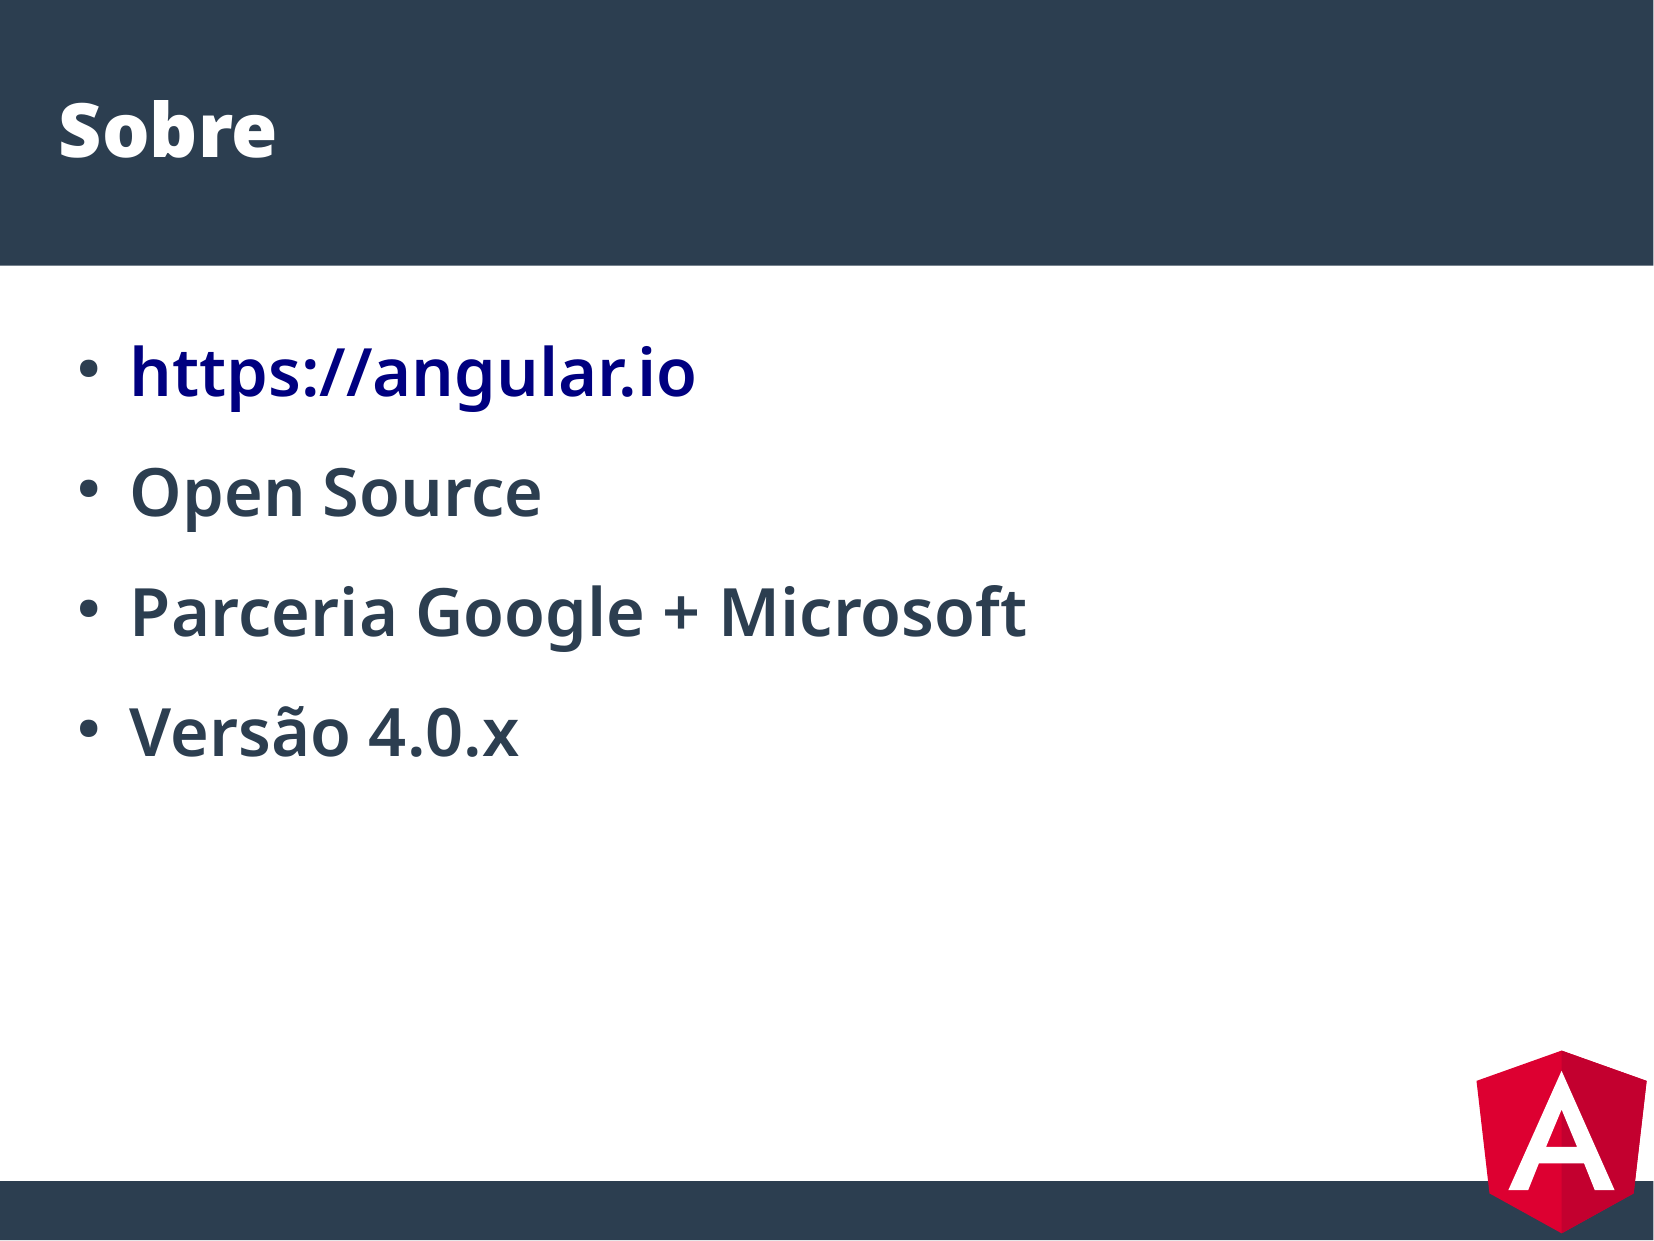

# Sobre
https://angular.io
Open Source
Parceria Google + Microsoft
Versão 4.0.x